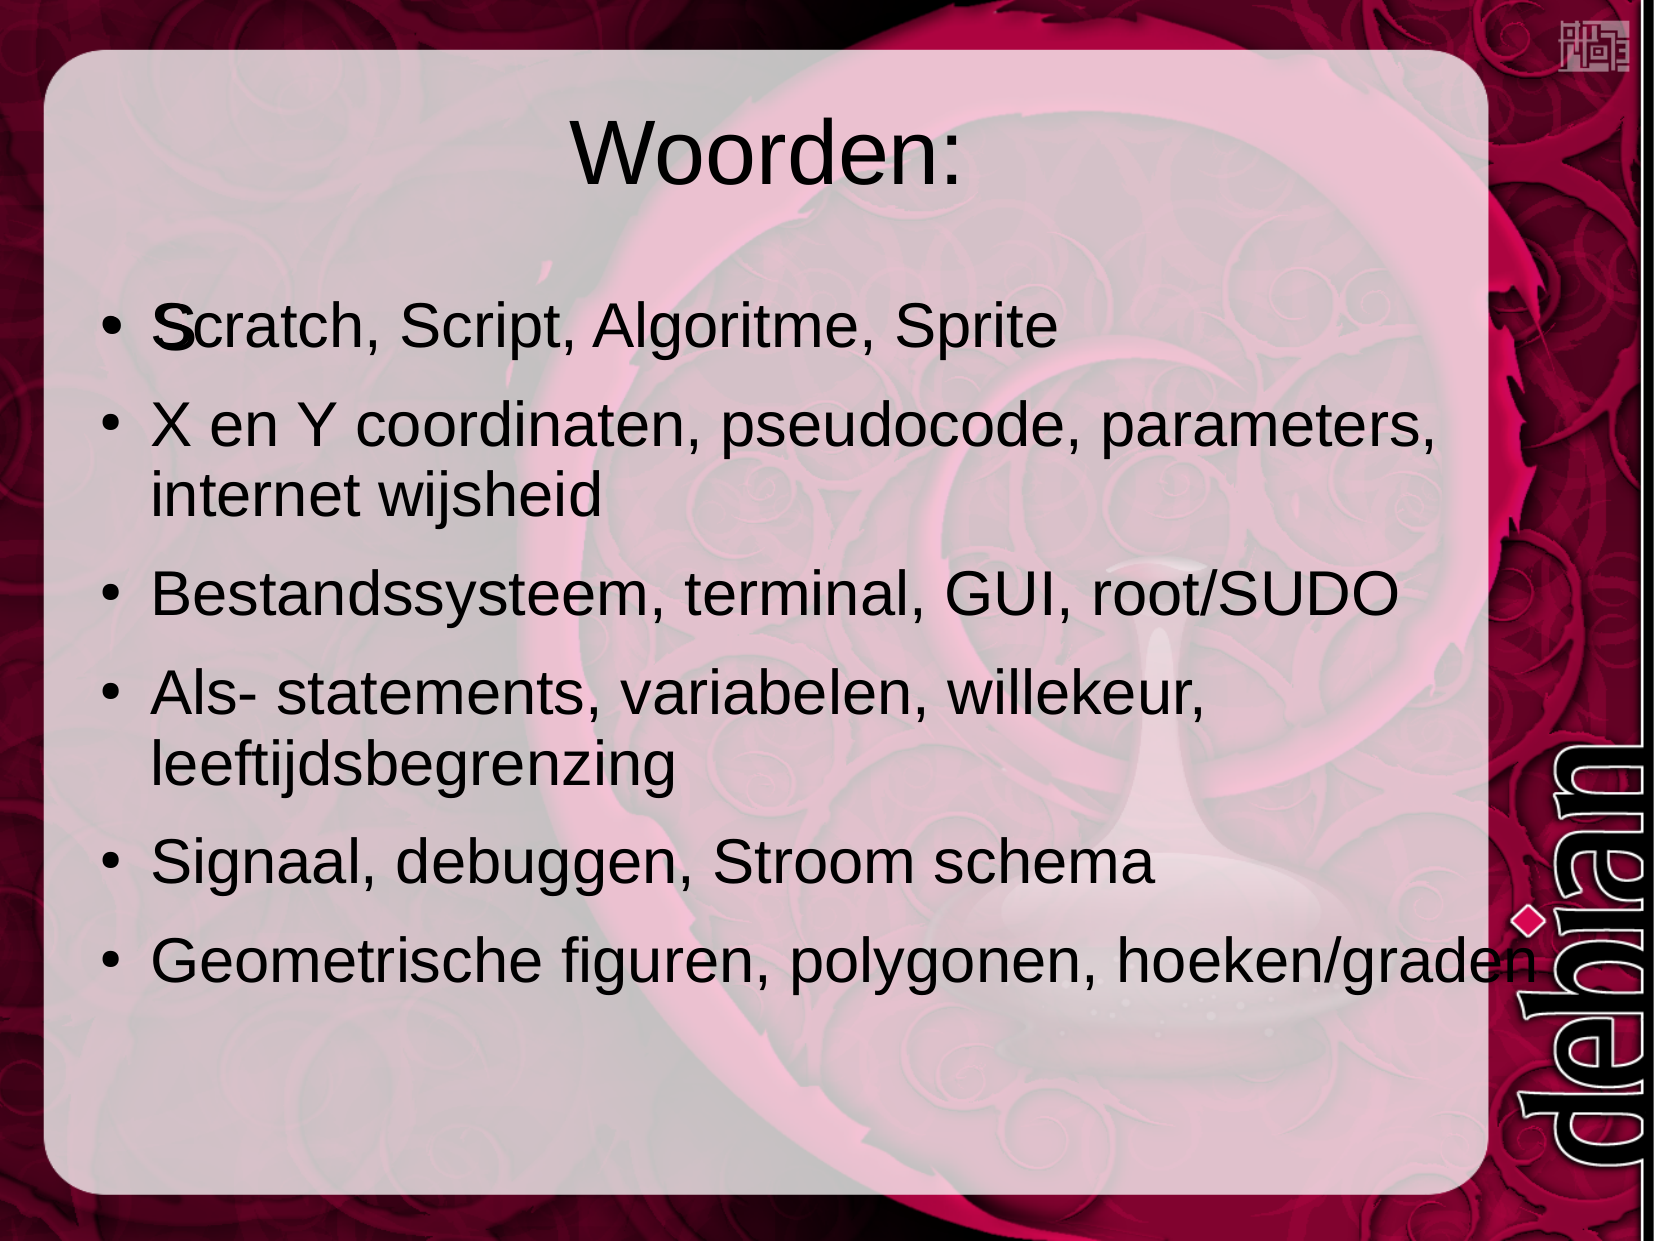

# Woorden:
Scratch, Script, Algoritme, Sprite
X en Y coordinaten, pseudocode, parameters, internet wijsheid
Bestandssysteem, terminal, GUI, root/SUDO
Als- statements, variabelen, willekeur, leeftijdsbegrenzing
Signaal, debuggen, Stroom schema
Geometrische figuren, polygonen, hoeken/graden
S